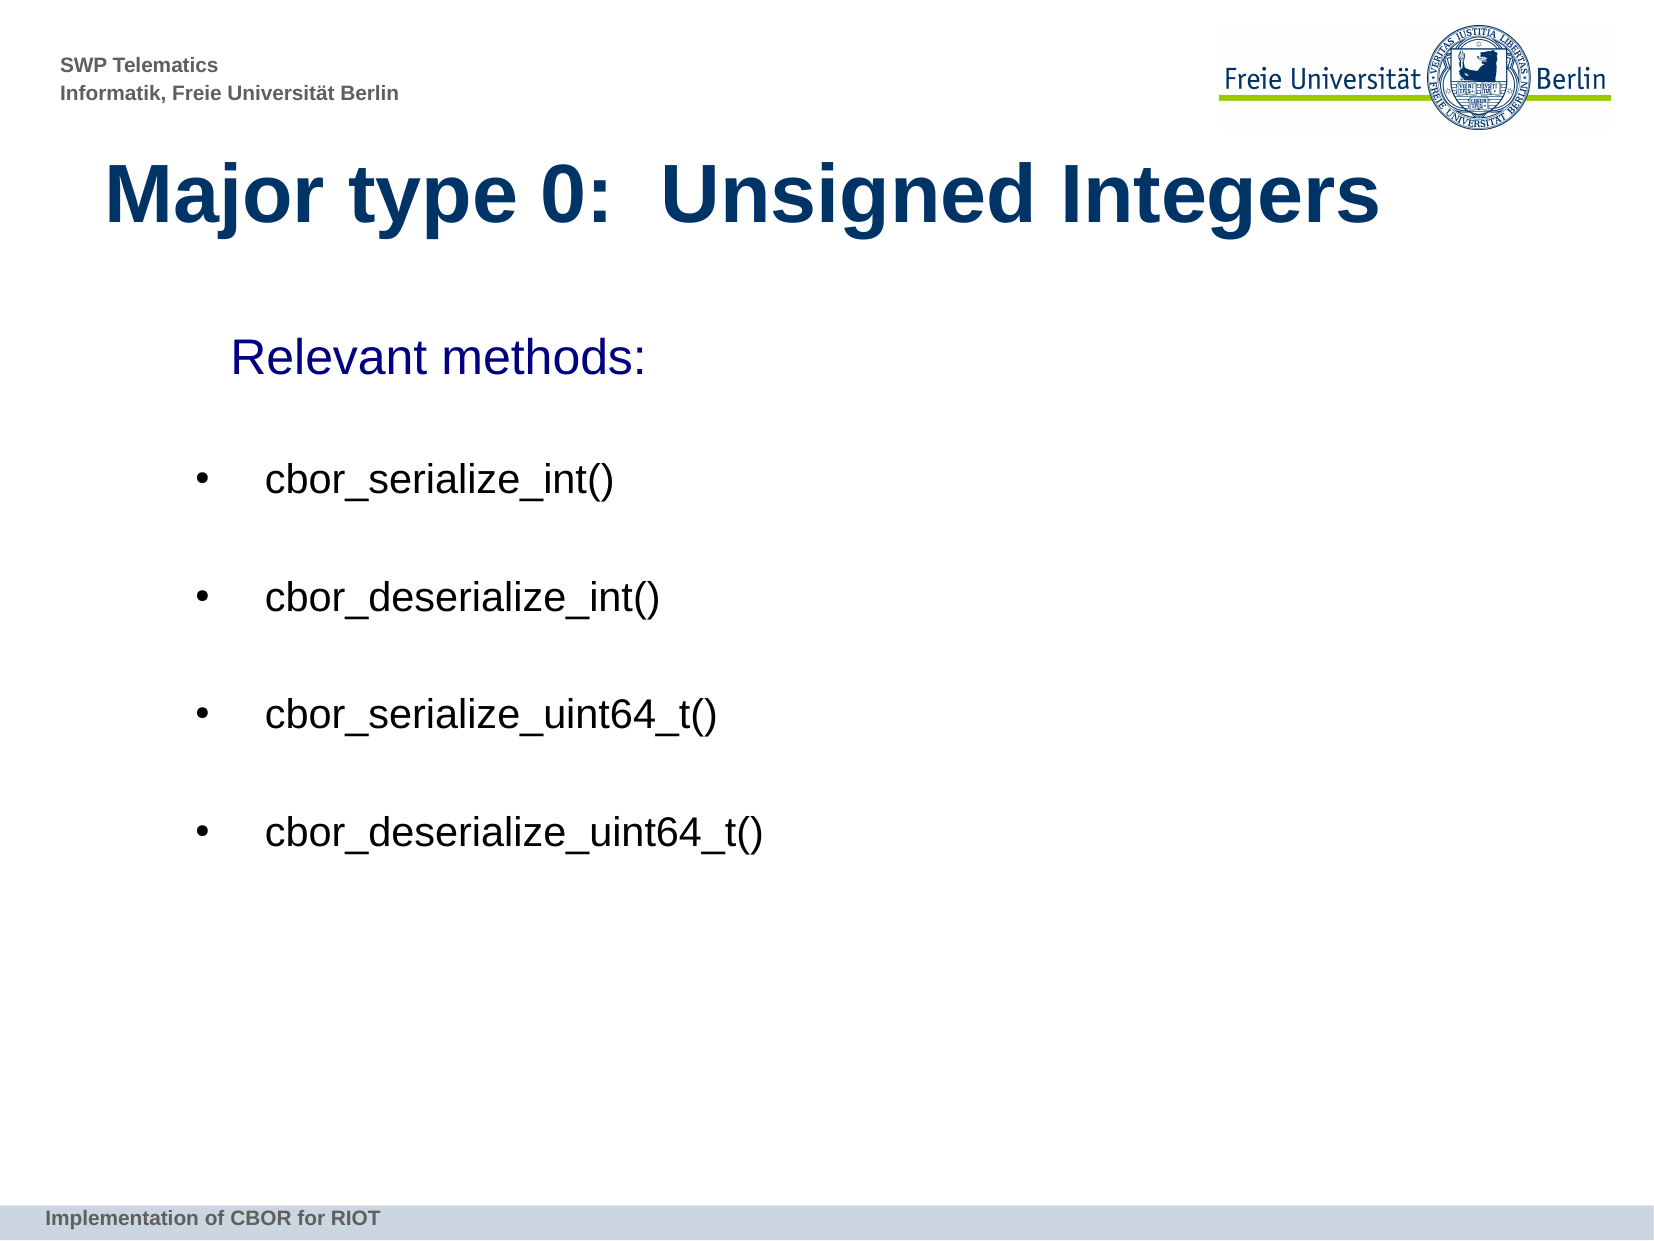

# Major type 0: Unsigned Integers
Relevant methods:
 cbor_serialize_int()
 cbor_deserialize_int()
 cbor_serialize_uint64_t()
 cbor_deserialize_uint64_t()